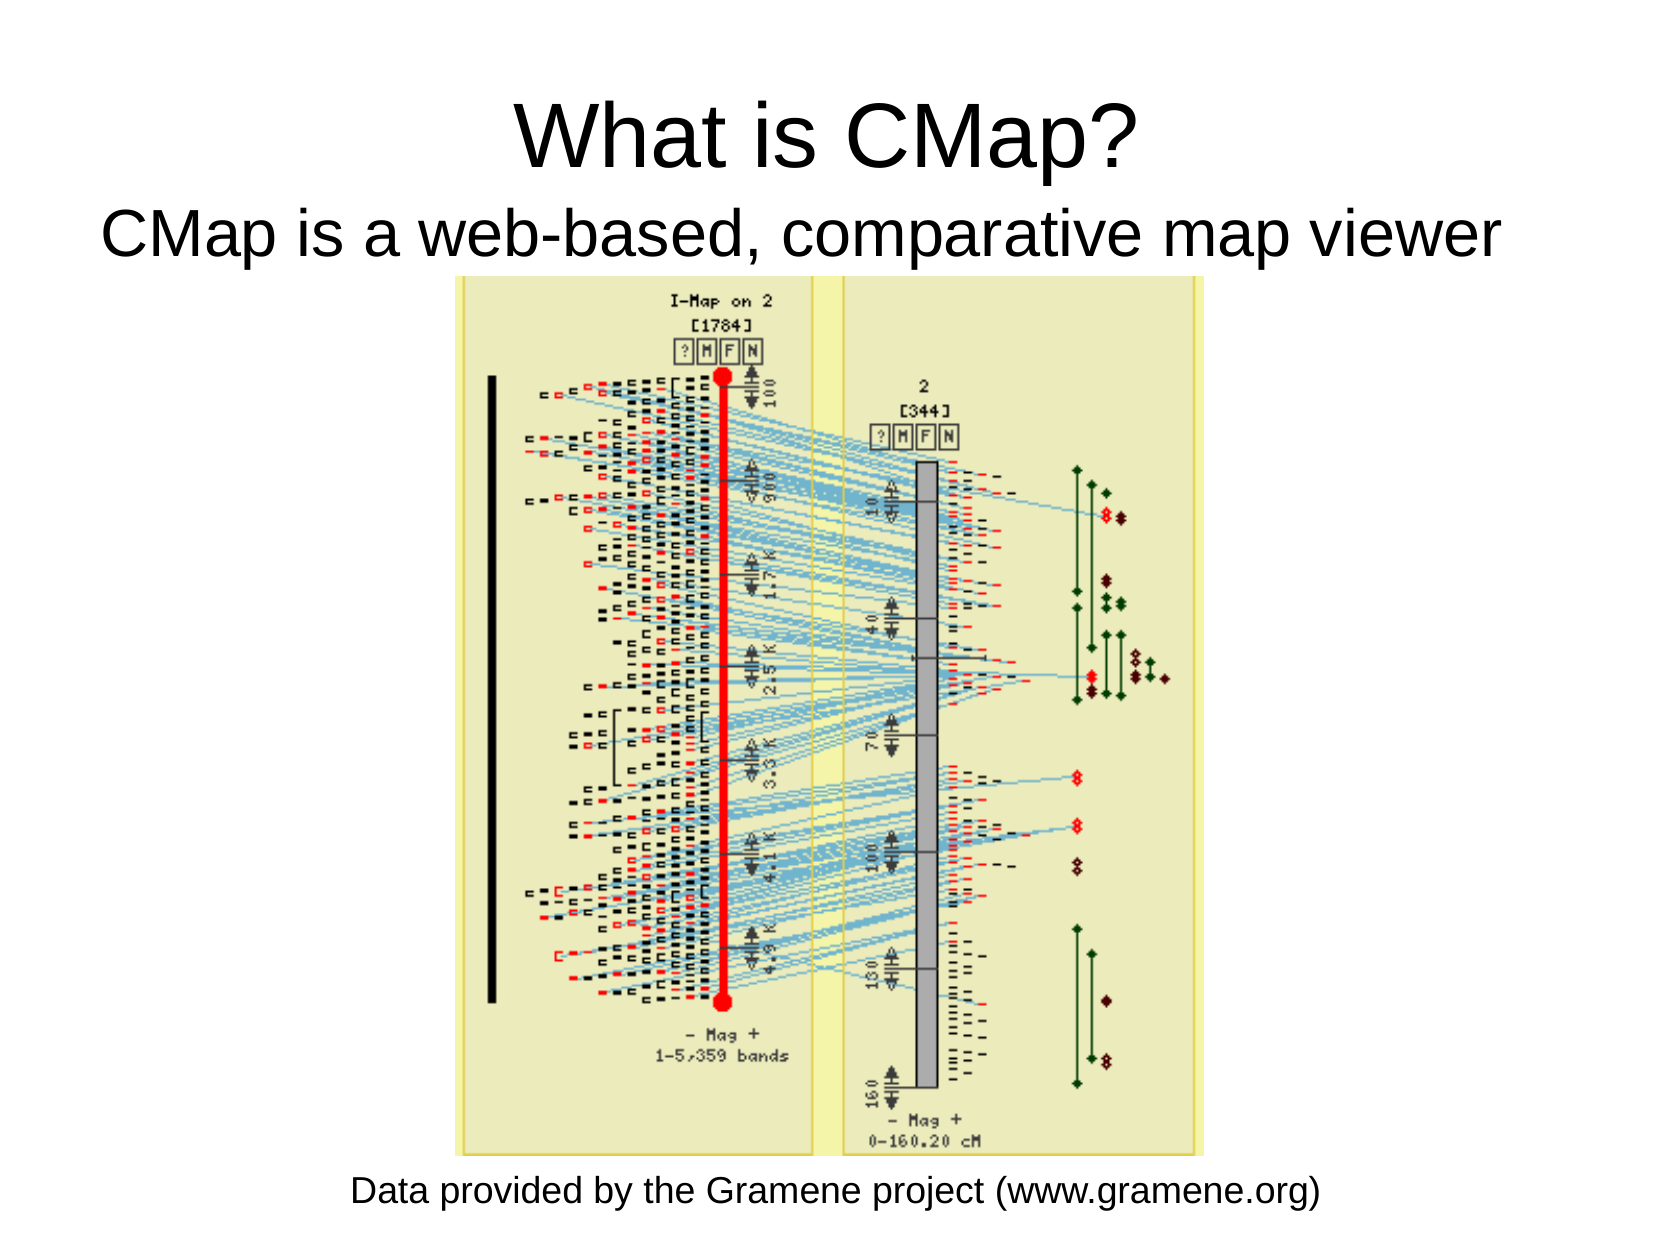

# What is CMap?
CMap is a web-based, comparative map viewer
Data provided by the Gramene project (www.gramene.org)